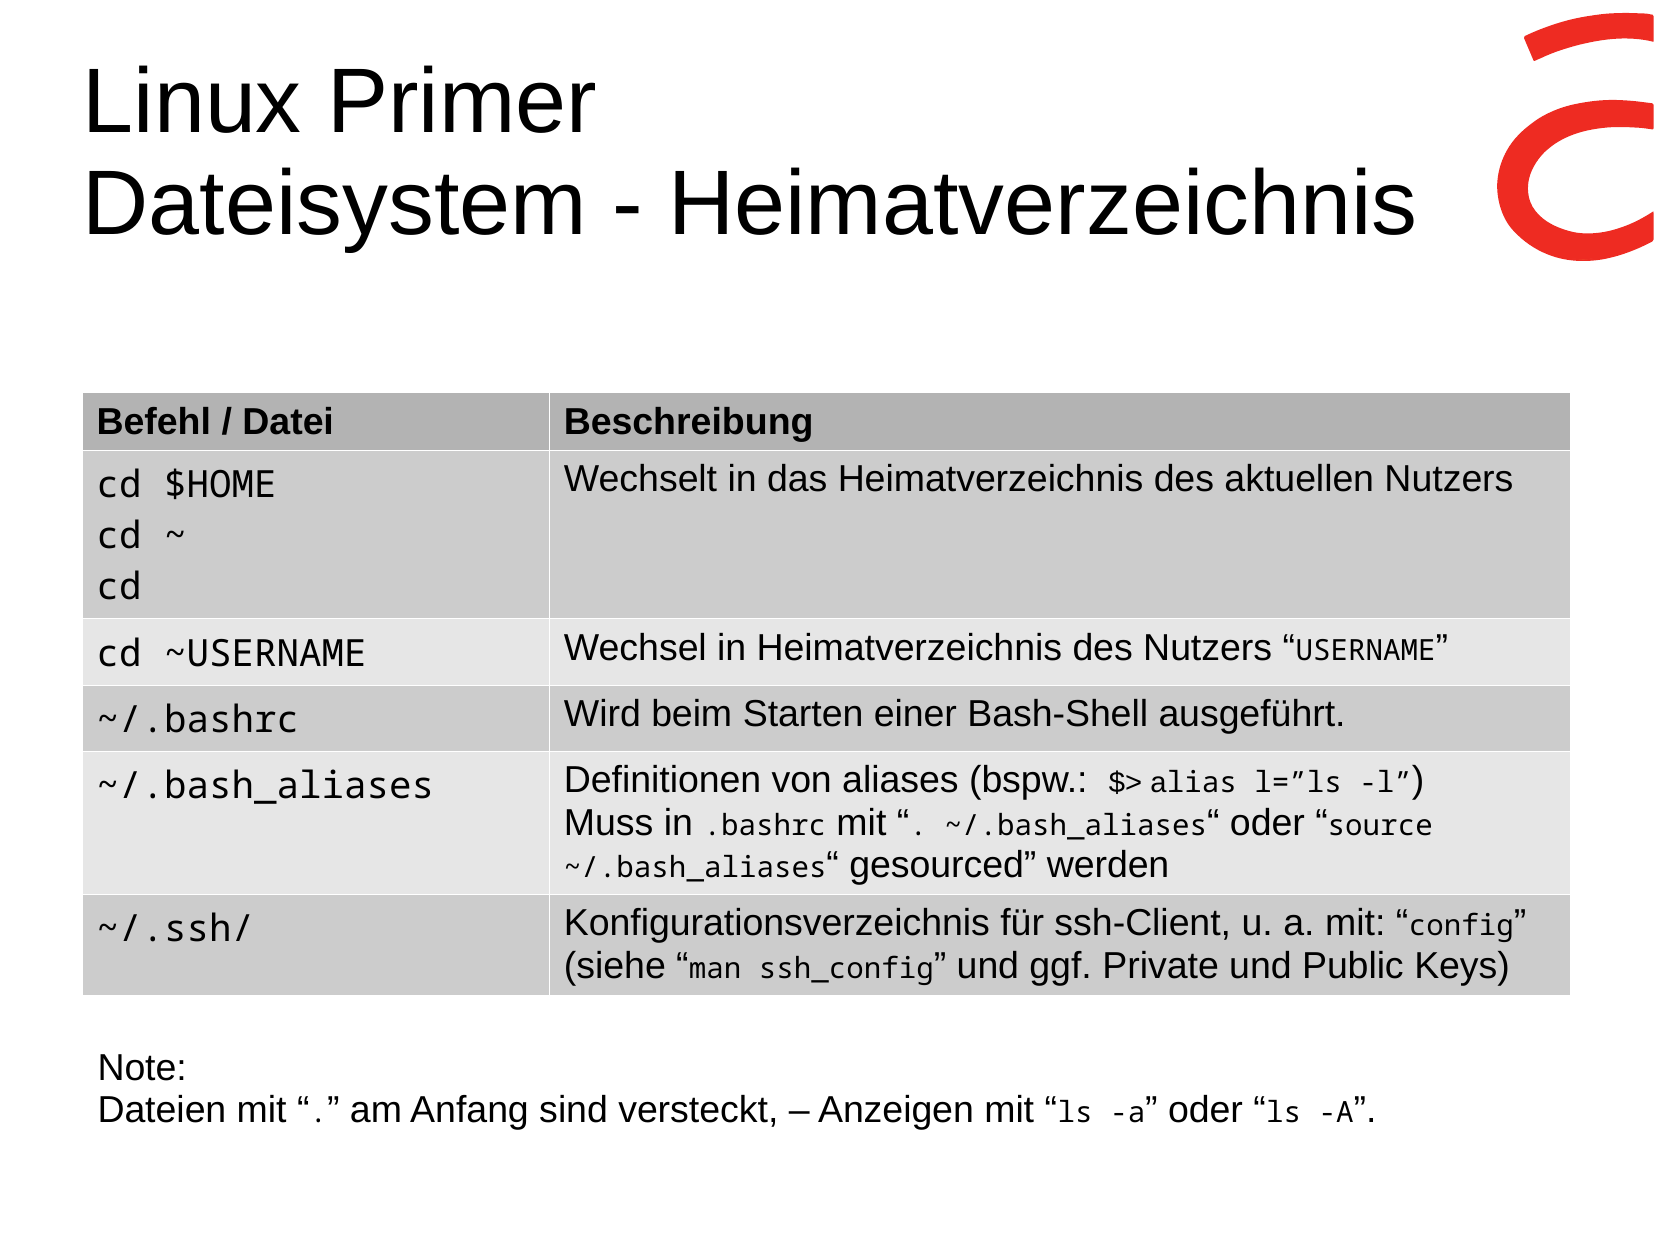

# Linux Primer Dateisystem - Heimatverzeichnis
| Befehl / Datei | Beschreibung |
| --- | --- |
| cd $HOME cd ~ cd | Wechselt in das Heimatverzeichnis des aktuellen Nutzers |
| cd ~USERNAME | Wechsel in Heimatverzeichnis des Nutzers “USERNAME” |
| ~/.bashrc | Wird beim Starten einer Bash-Shell ausgeführt. |
| ~/.bash\_aliases | Definitionen von aliases (bspw.: $> alias l=”ls -l”) Muss in .bashrc mit “. ~/.bash\_aliases“ oder “source ~/.bash\_aliases“ gesourced” werden |
| ~/.ssh/ | Konfigurationsverzeichnis für ssh-Client, u. a. mit: “config” (siehe “man ssh\_config” und ggf. Private und Public Keys) |
Note:
Dateien mit “.” am Anfang sind versteckt, – Anzeigen mit “ls -a” oder “ls -A”.